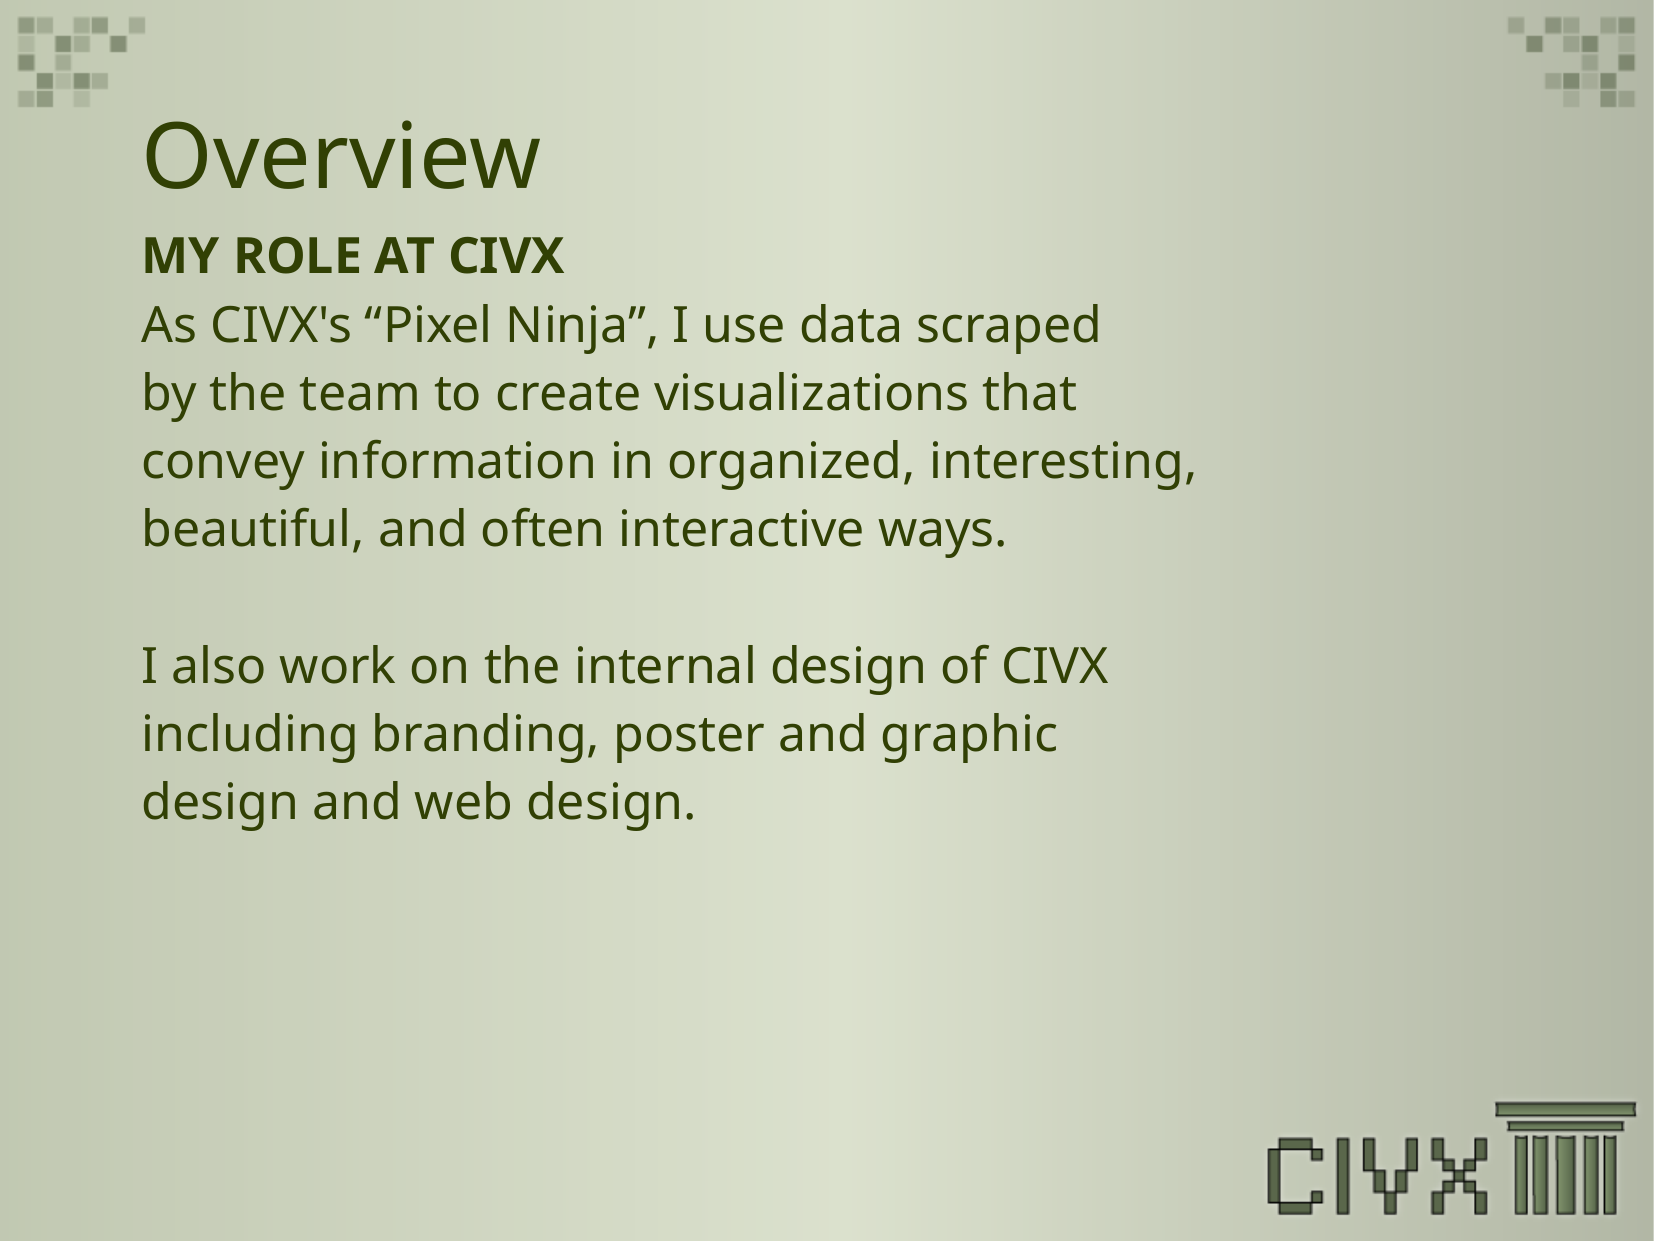

# Overview
MY ROLE AT CIVX
As CIVX's “Pixel Ninja”, I use data scraped
by the team to create visualizations that
convey information in organized, interesting,
beautiful, and often interactive ways.
I also work on the internal design of CIVX
including branding, poster and graphic
design and web design.